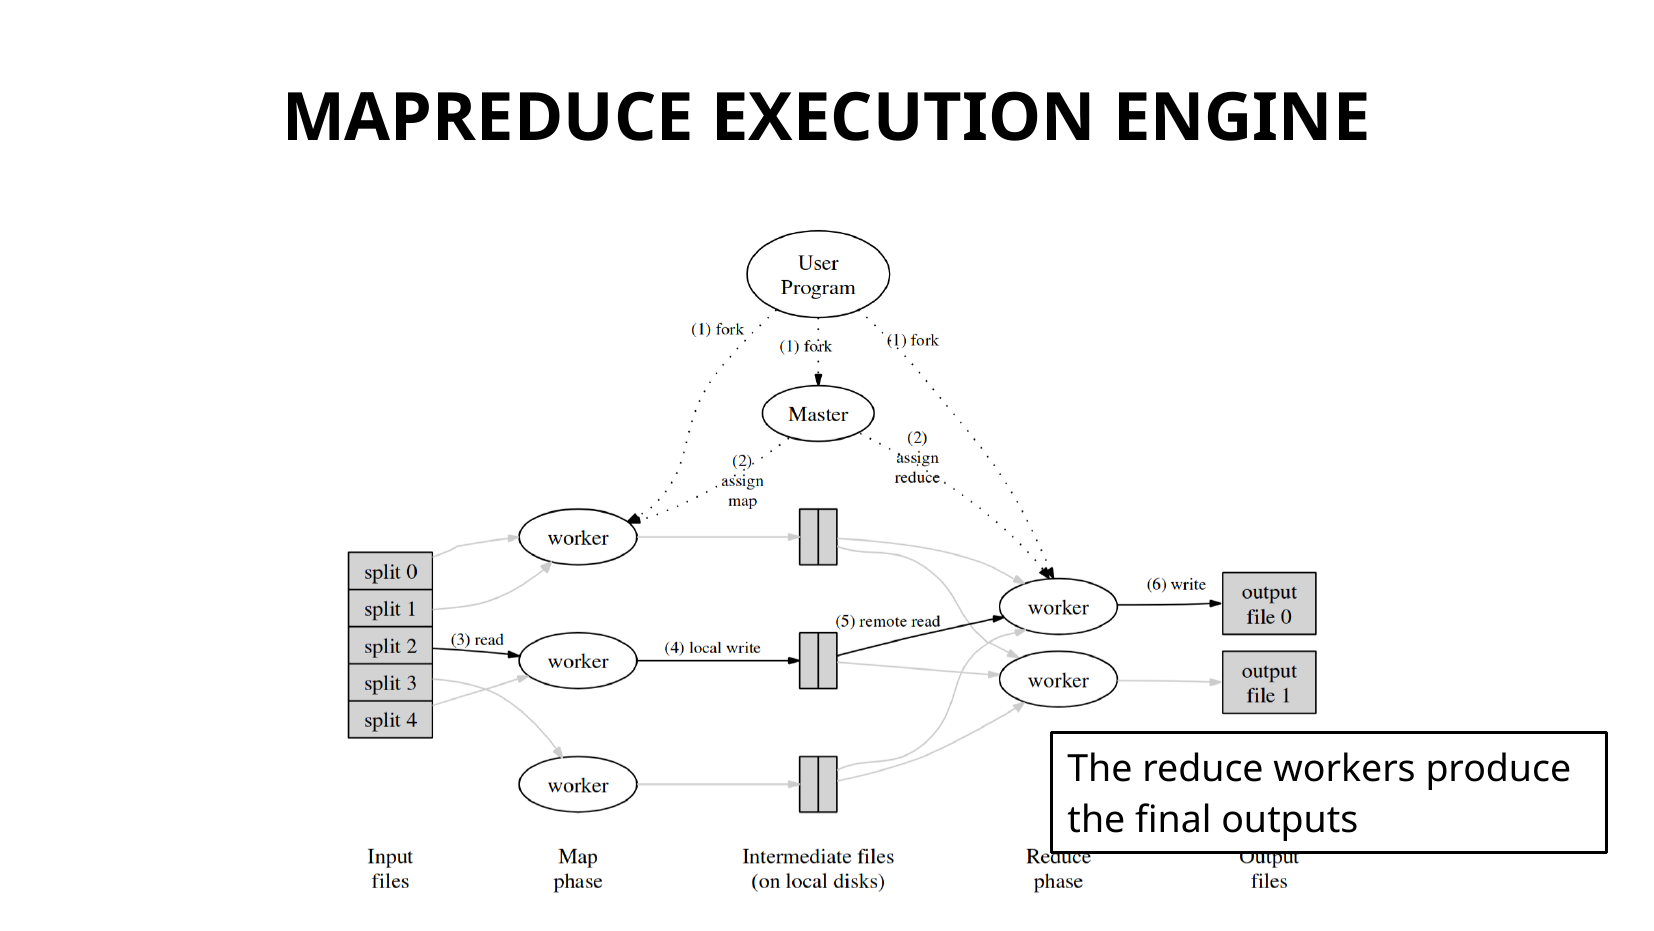

# MAPREDUCE EXECUTION ENGINE
The reduce workers produce the final outputs